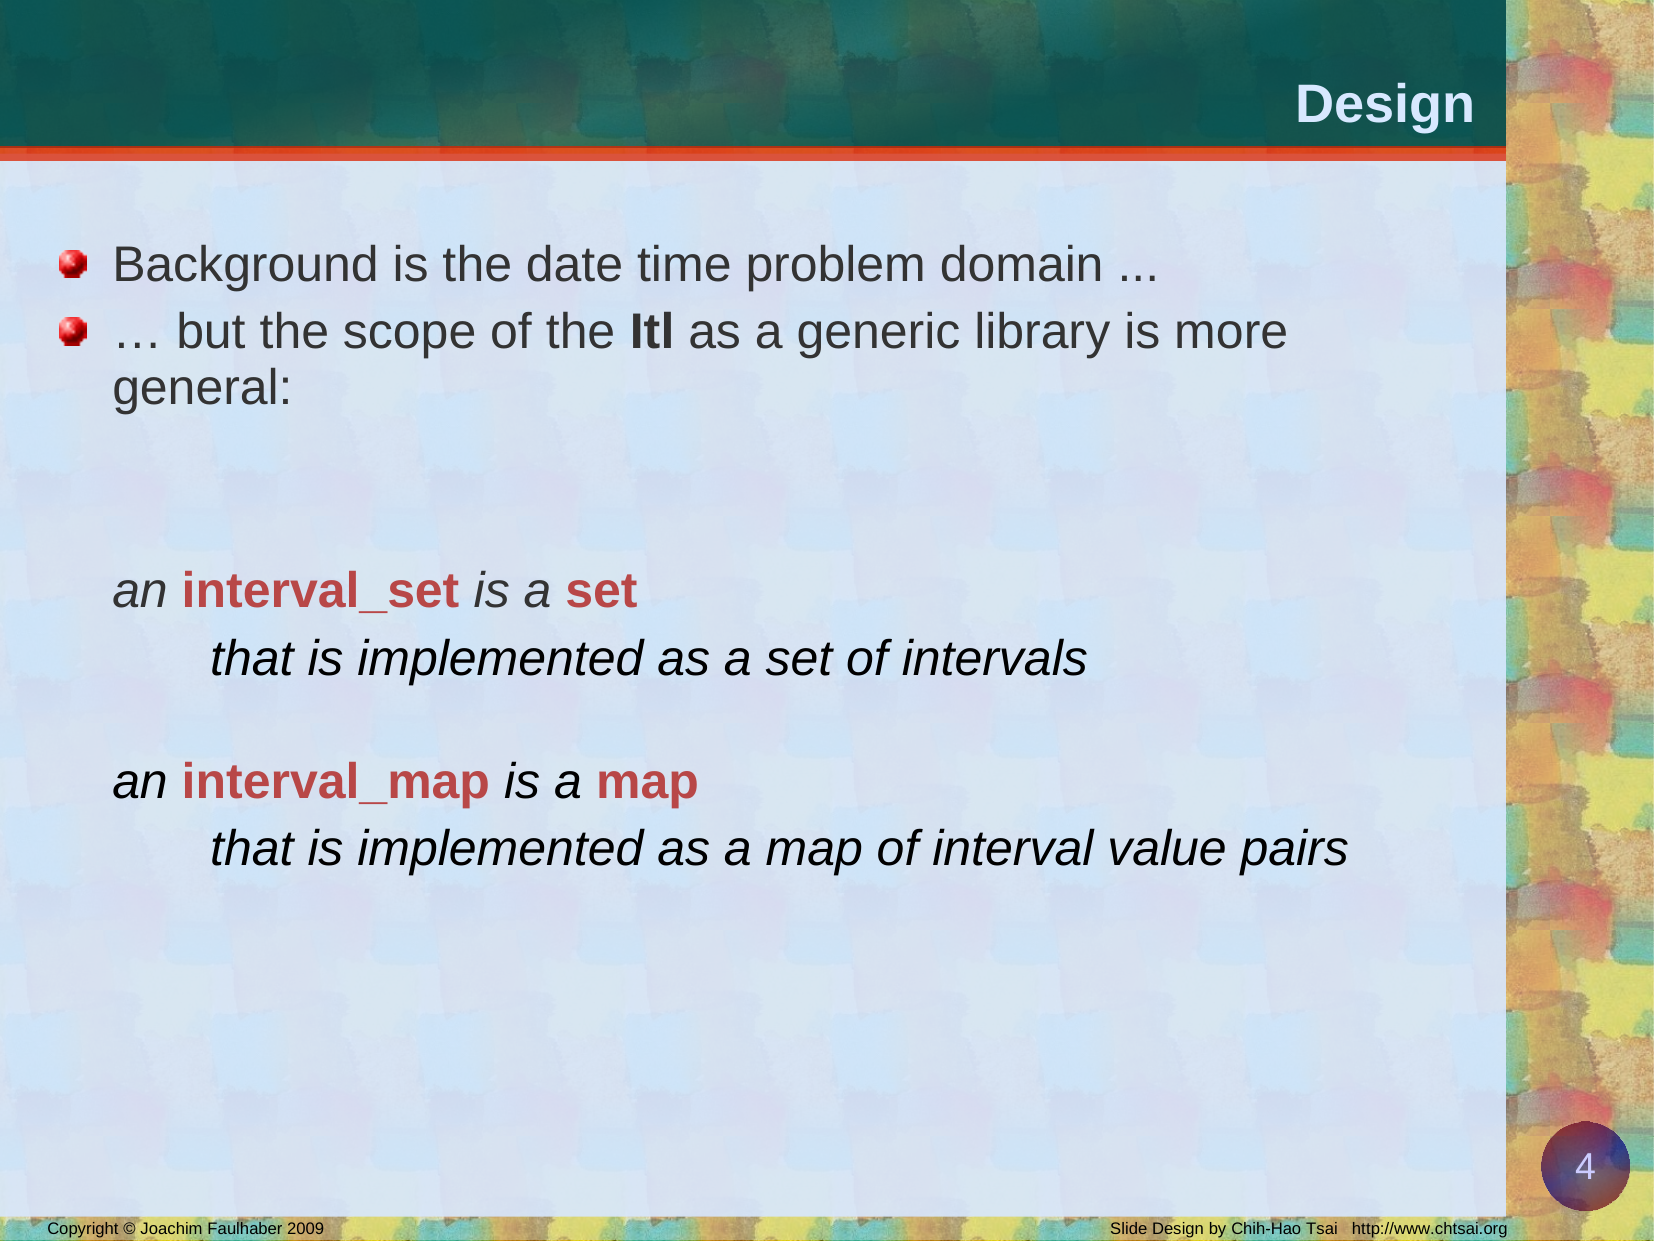

# Design
Background is the date time problem domain ...
… but the scope of the Itl as a generic library is more general:
an interval_set is a set
 that is implemented as a set of intervals
an interval_map is a map
 that is implemented as a map of interval value pairs